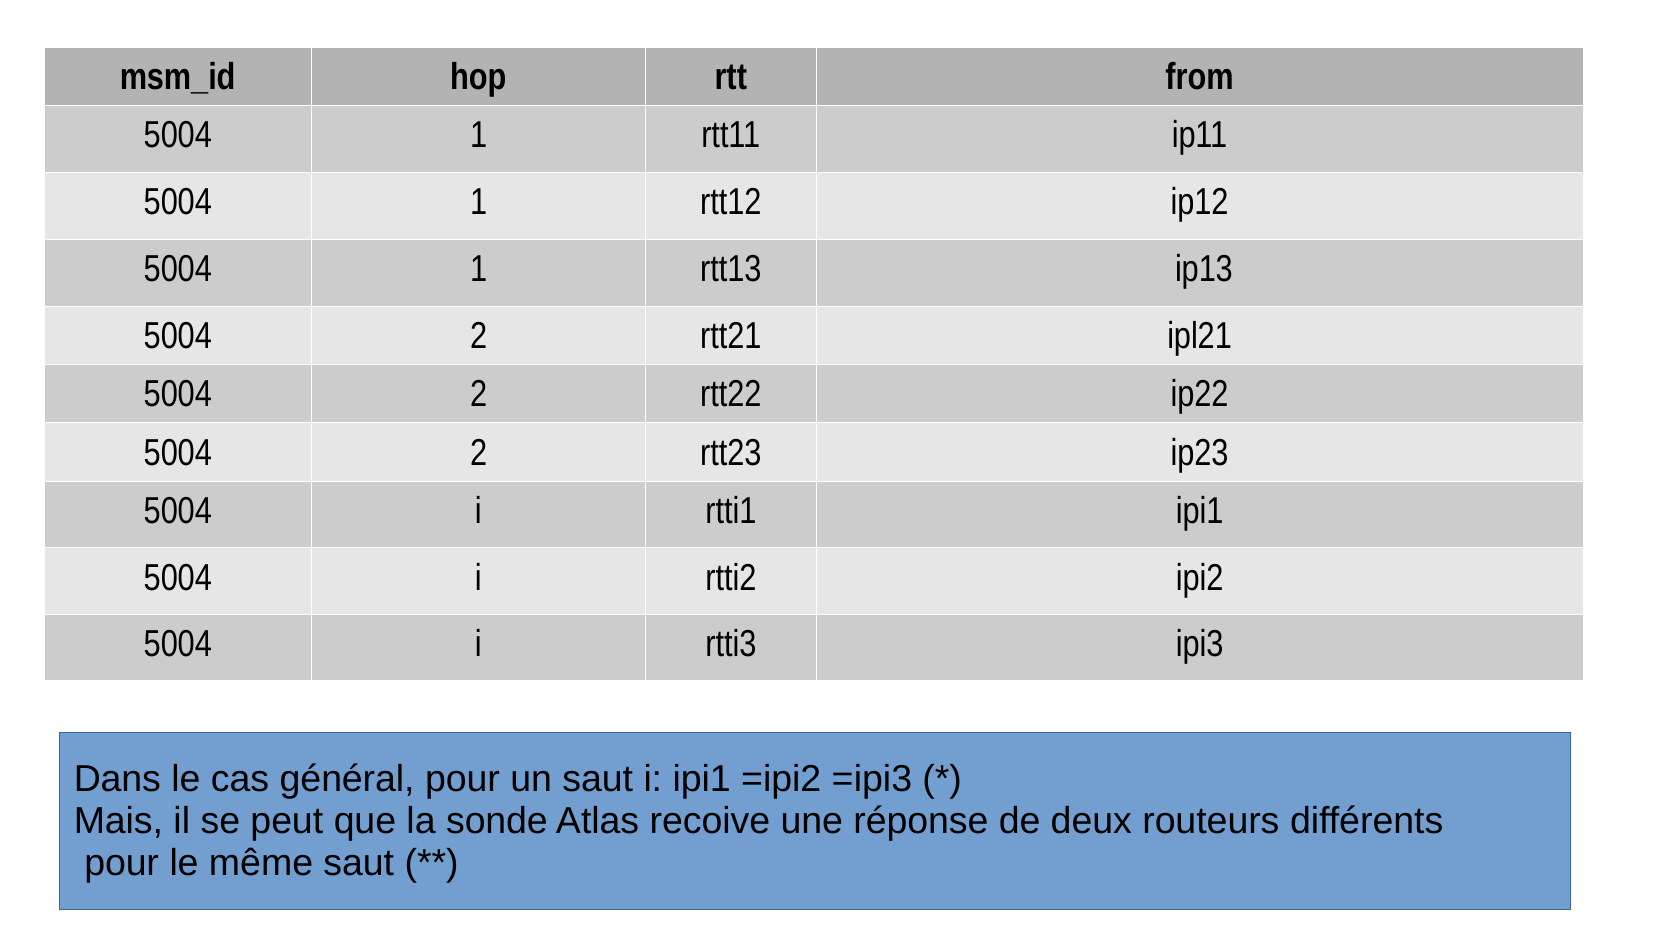

| msm\_id | hop | rtt | from |
| --- | --- | --- | --- |
| 5004 | 1 | rtt11 | ip11 |
| 5004 | 1 | rtt12 | ip12 |
| 5004 | 1 | rtt13 | ip13 |
| 5004 | 2 | rtt21 | ipl21 |
| 5004 | 2 | rtt22 | ip22 |
| 5004 | 2 | rtt23 | ip23 |
| 5004 | i | rtti1 | ipi1 |
| 5004 | i | rtti2 | ipi2 |
| 5004 | i | rtti3 | ipi3 |
Dans le cas général, pour un saut i: ipi1 =ipi2 =ipi3 (*)
Mais, il se peut que la sonde Atlas recoive une réponse de deux routeurs différents
 pour le même saut (**)